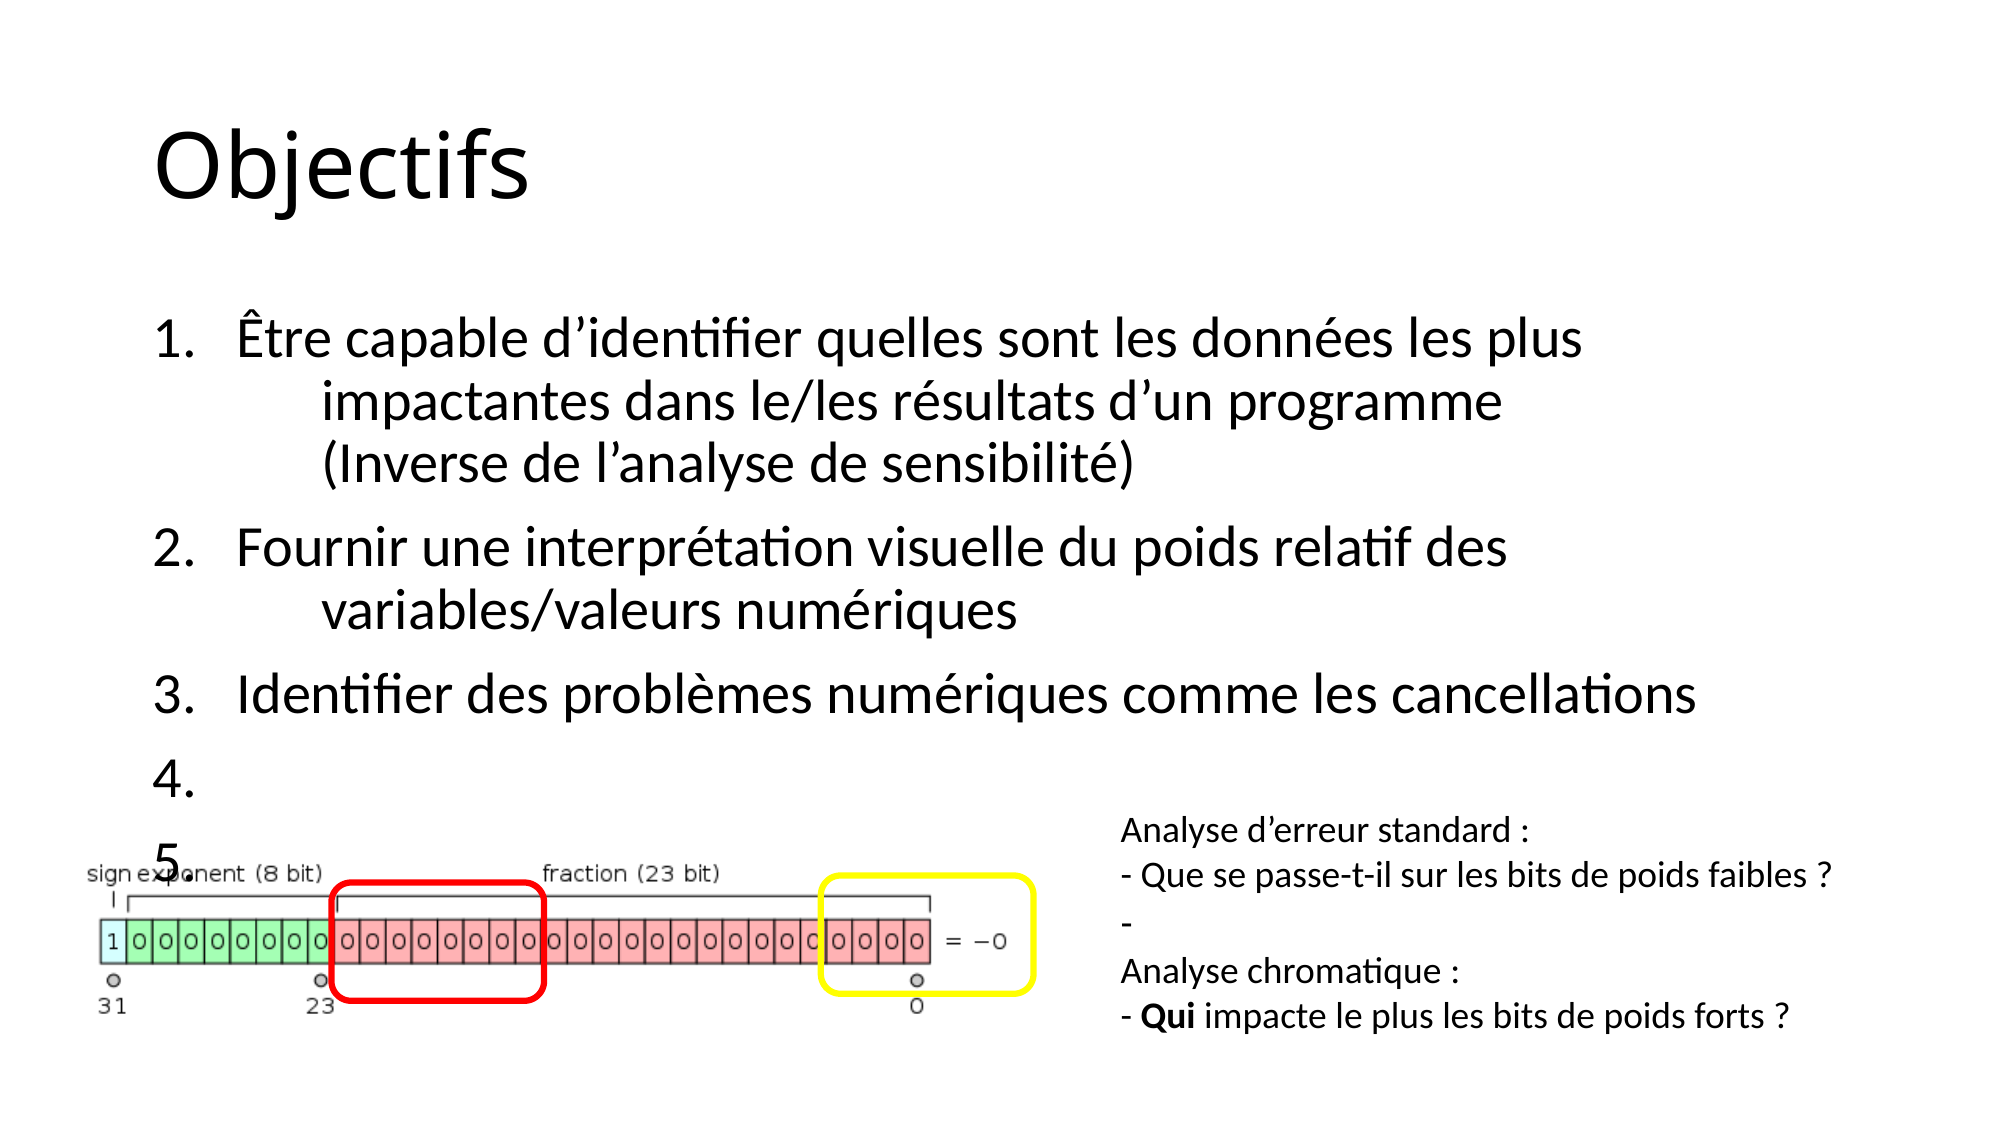

# Objectifs
Être capable d’identifier quelles sont les données les plus impactantes dans le/les résultats d’un programme
(Inverse de l’analyse de sensibilité)
Fournir une interprétation visuelle du poids relatif des variables/valeurs numériques
Identifier des problèmes numériques comme les cancellations
Analyse d’erreur standard :
- Que se passe-t-il sur les bits de poids faibles ?
Analyse chromatique :
- Qui impacte le plus les bits de poids forts ?